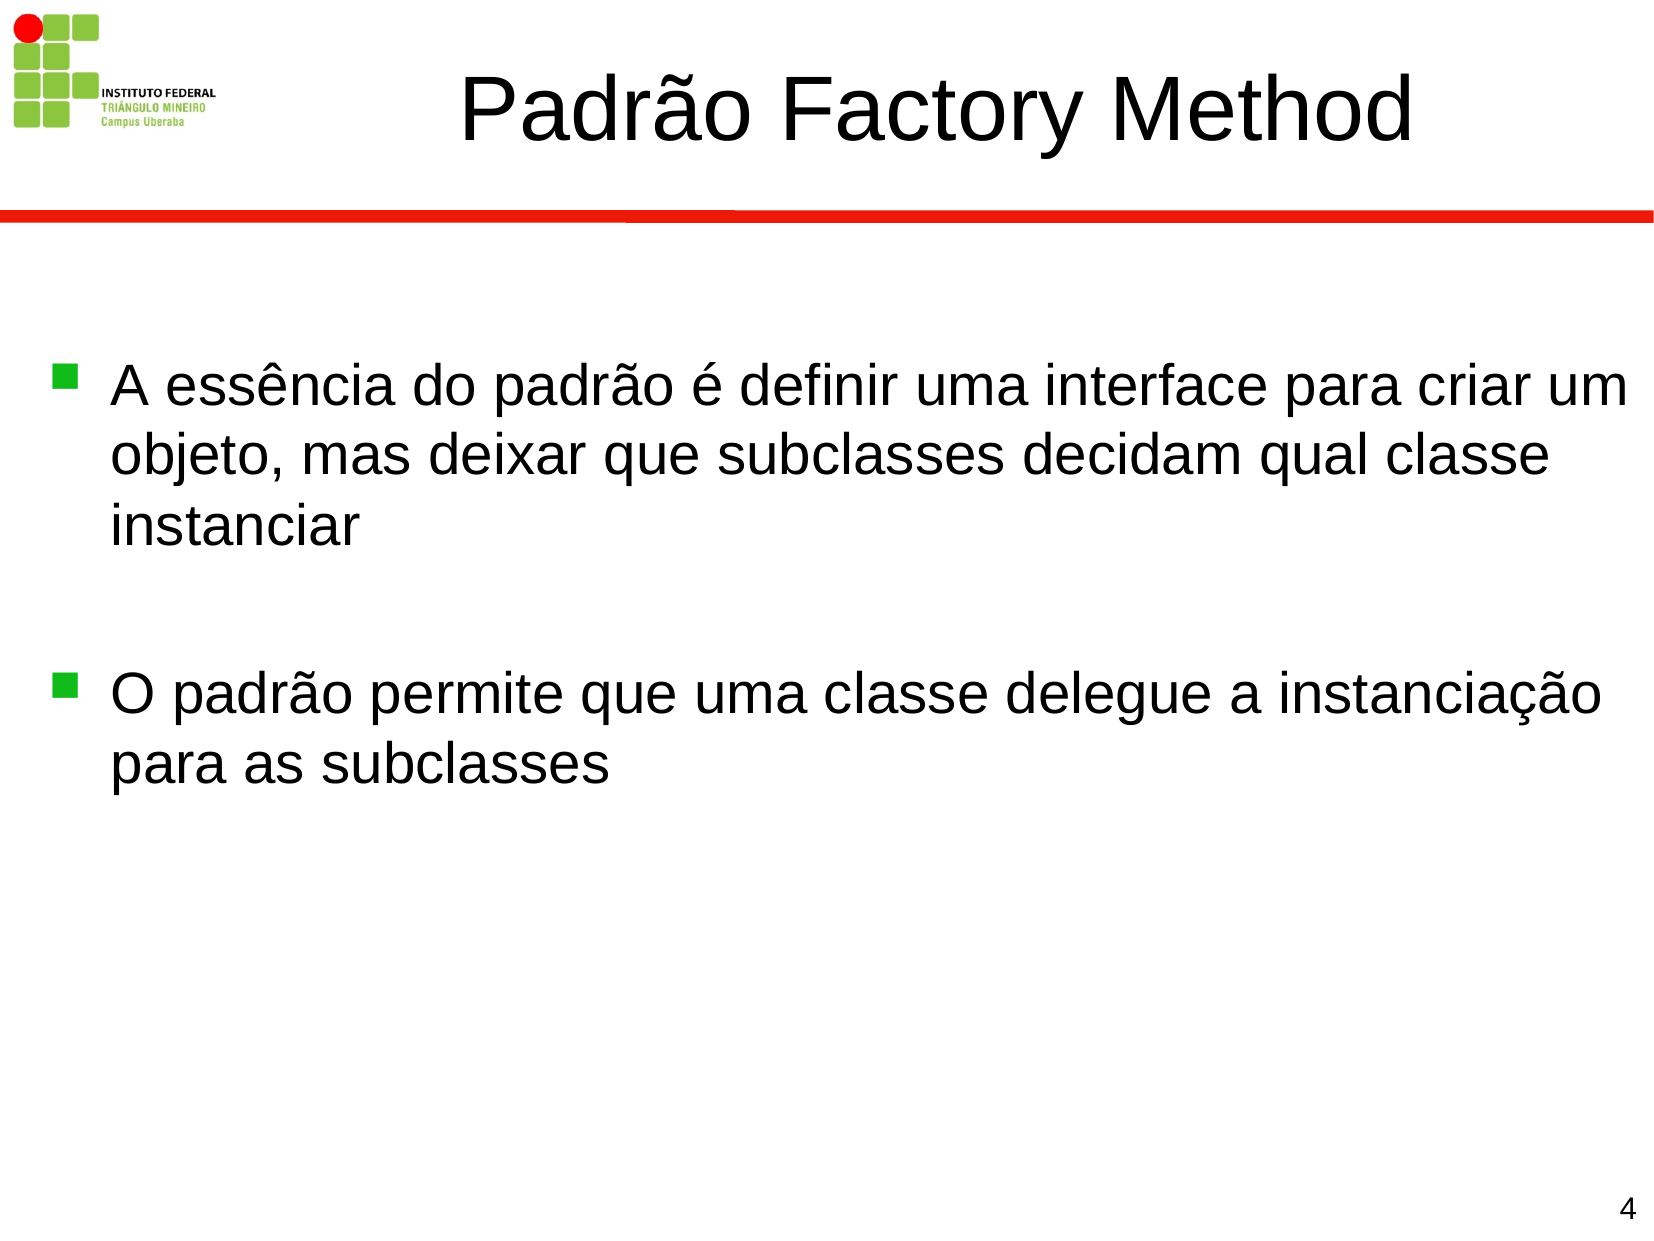

Padrão Factory Method
A essência do padrão é definir uma interface para criar um objeto, mas deixar que subclasses decidam qual classe instanciar
O padrão permite que uma classe delegue a instanciação para as subclasses